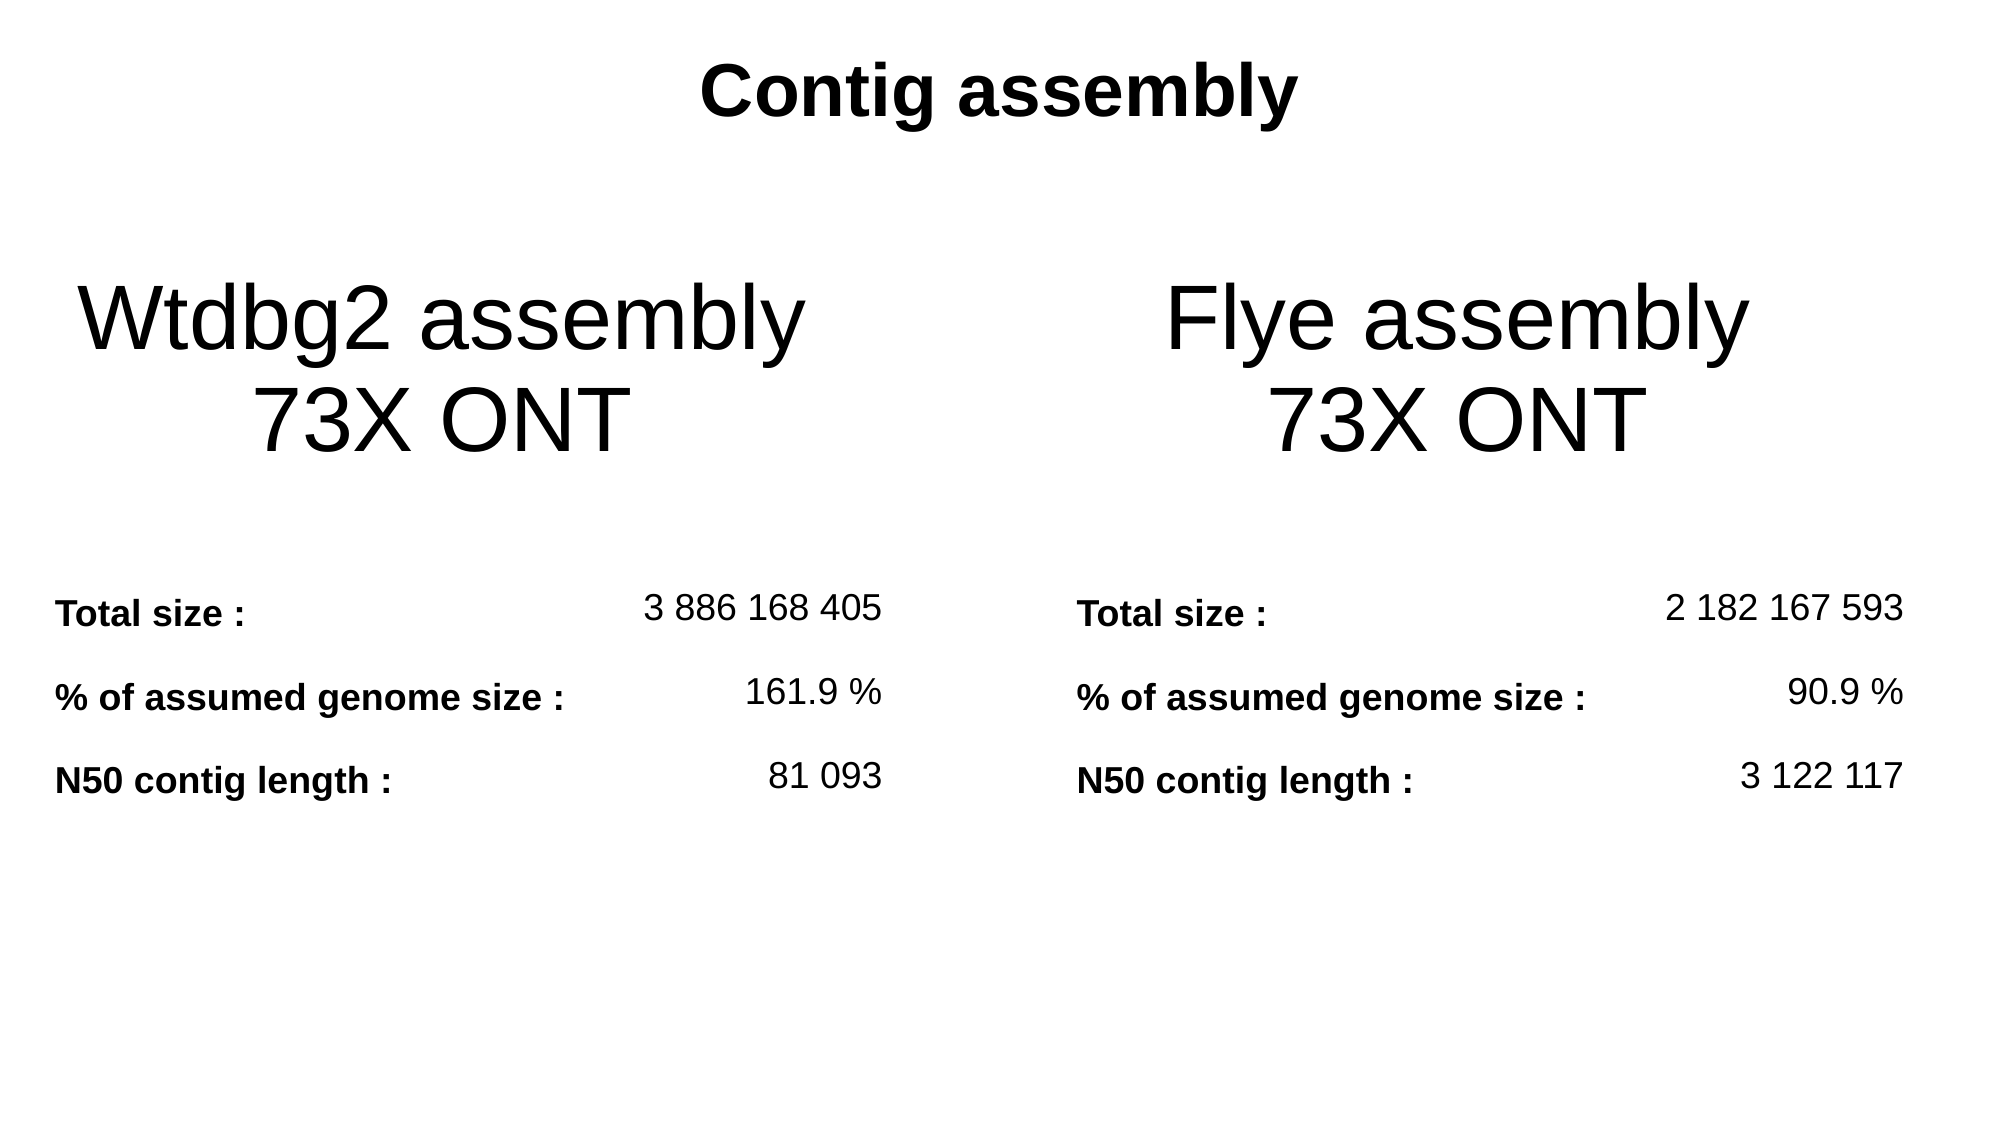

Contig assembly
# Flye assembly 73X ONT
Wtdbg2 assembly
73X ONT
2 182 167 593
90.9 %
3 122 117
3 886 168 405
161.9 %
81 093
Total size :
% of assumed genome size :
N50 contig length :
Total size :
% of assumed genome size :
N50 contig length :